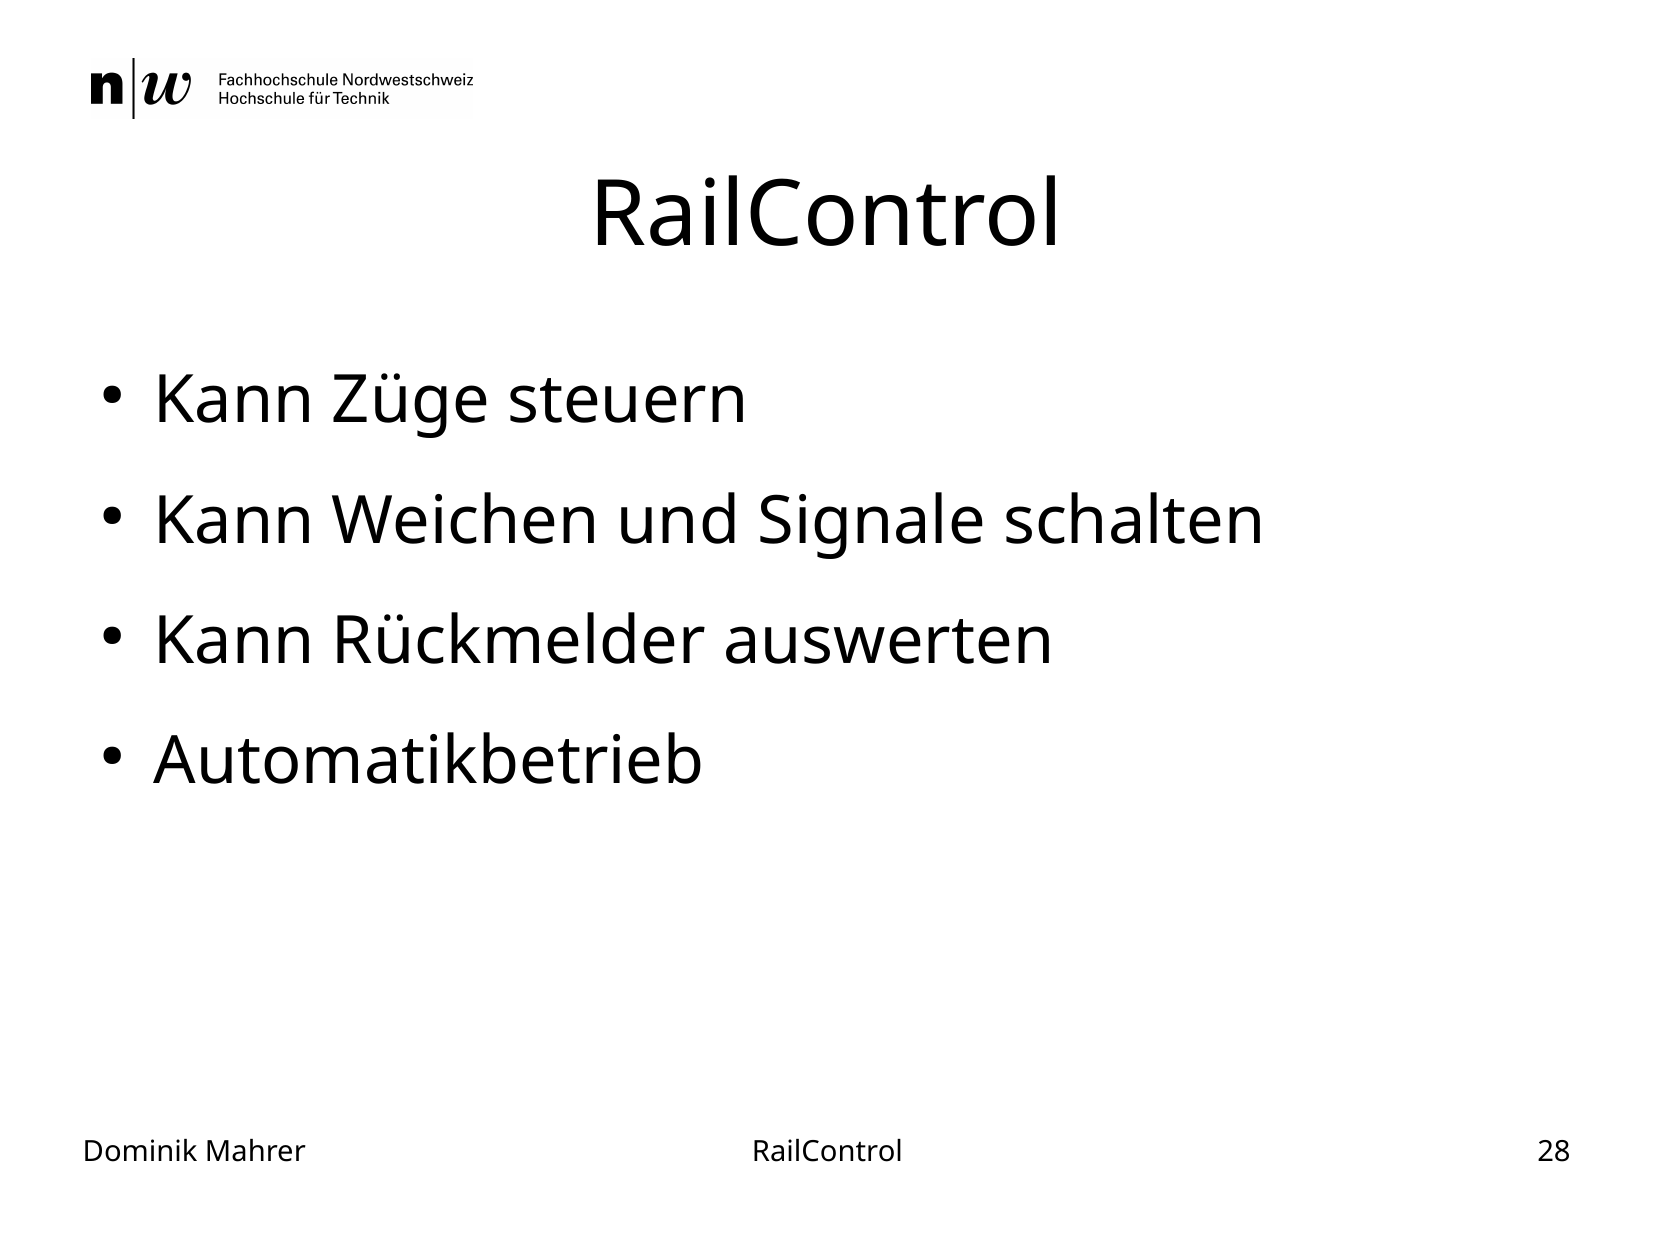

# RailControl
Kann Züge steuern
Kann Weichen und Signale schalten
Kann Rückmelder auswerten
Automatikbetrieb
Dominik Mahrer
RailControl
28